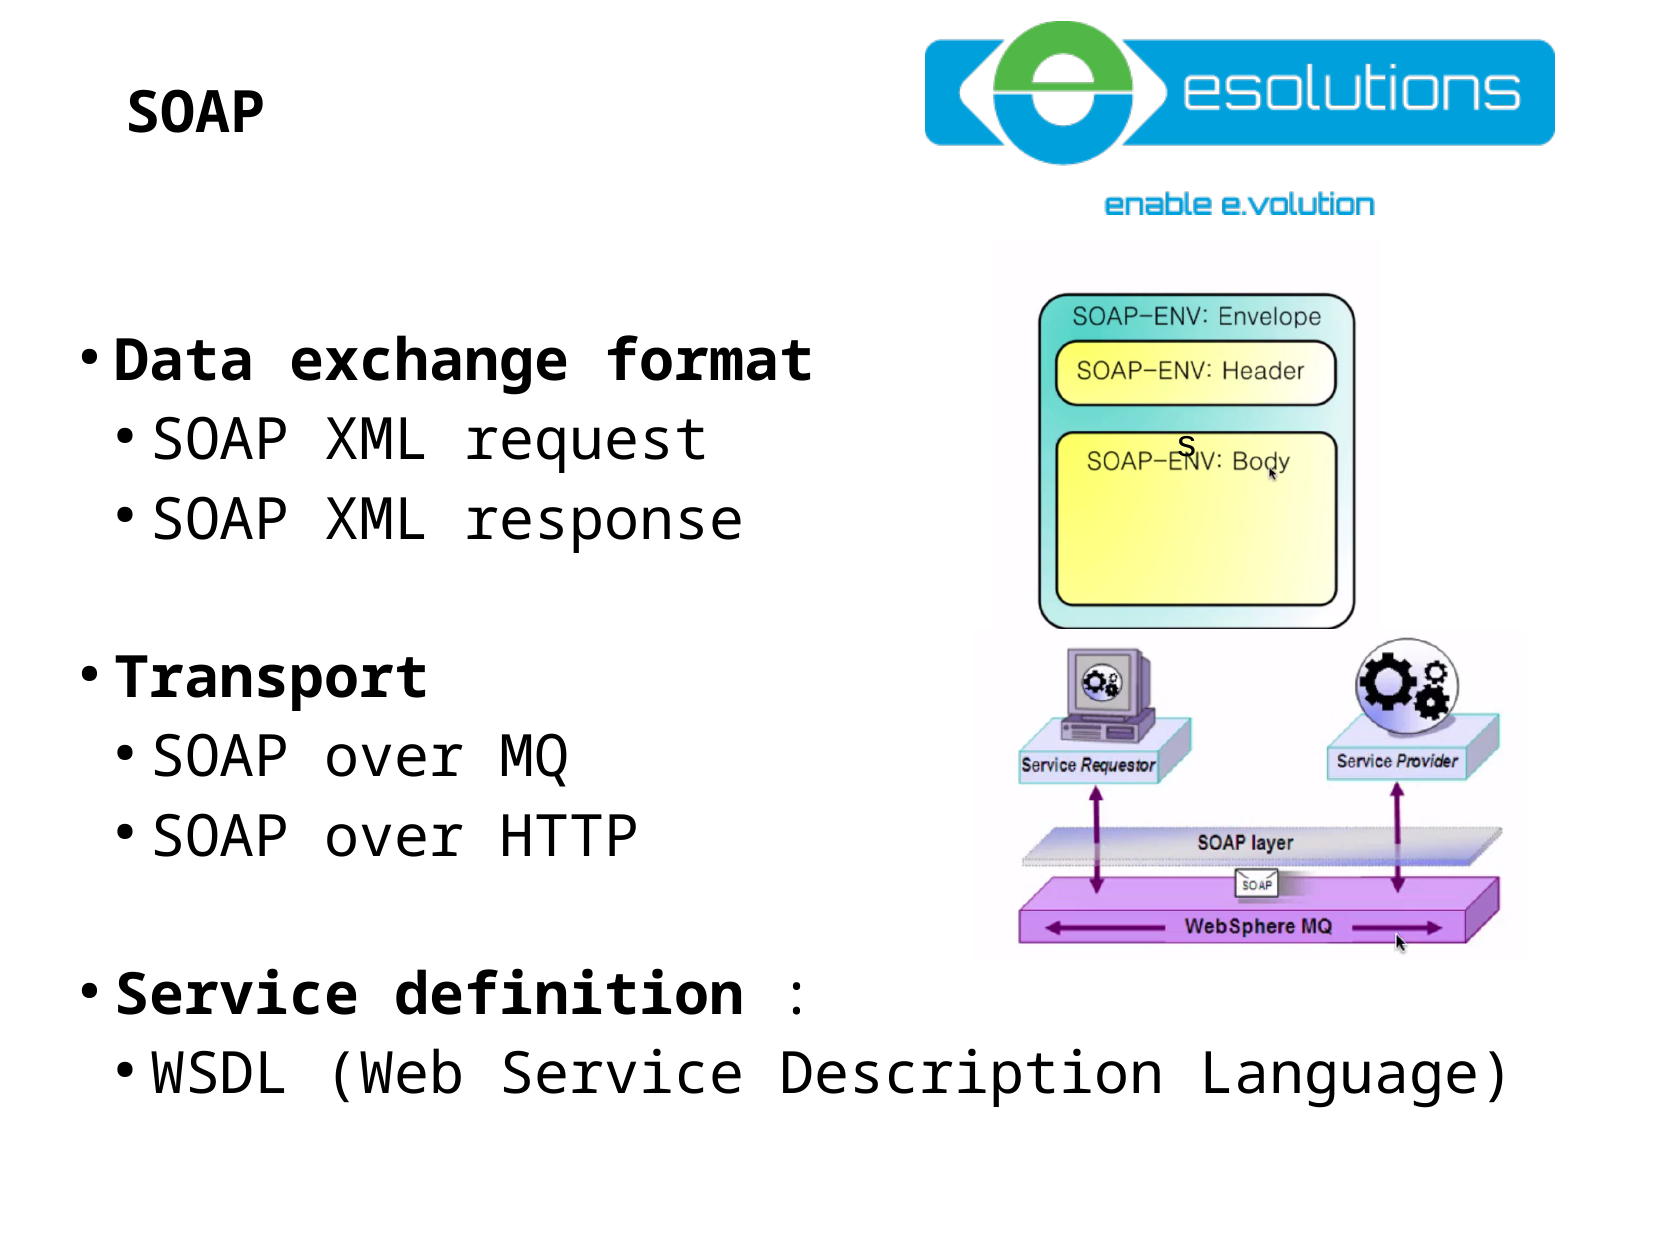

SOAP
# Data exchange format
SOAP XML request
SOAP XML response
Transport
SOAP over MQ
SOAP over HTTP
Service definition :
WSDL (Web Service Description Language)
s